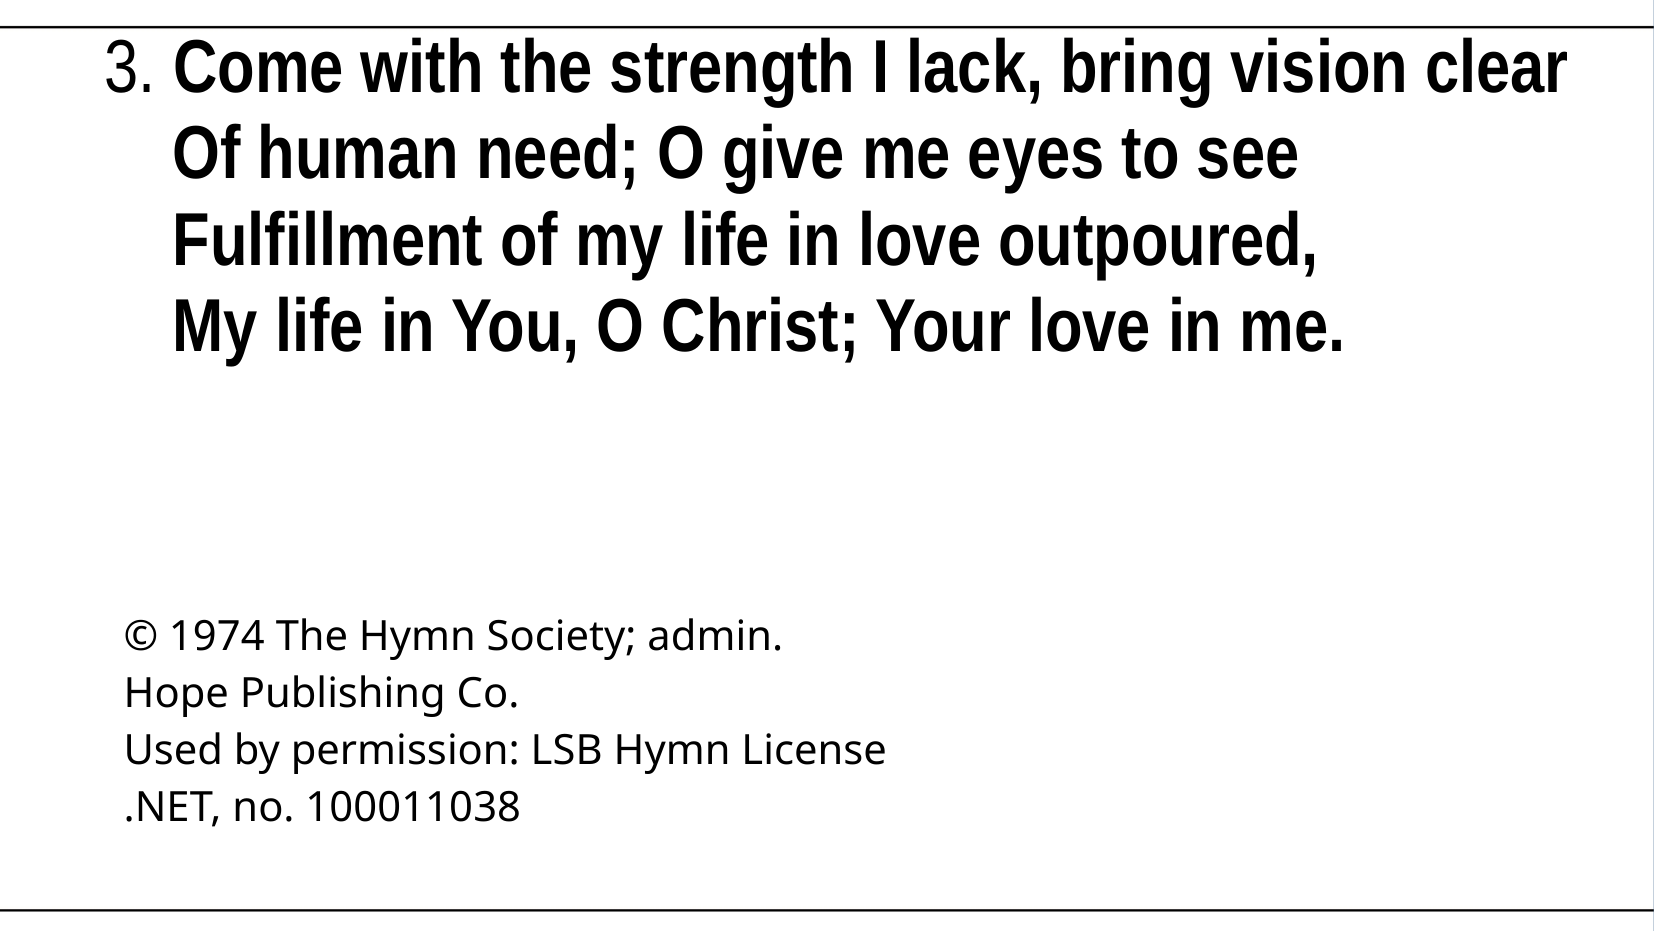

3. 	Come with the strength I lack, bring vision clear
 Of human need; O give me eyes to see
 Fulfillment of my life in love outpoured,
 My life in You, O Christ; Your love in me.
© 1974 The Hymn Society; admin.
Hope Publishing Co.
Used by permission: LSB Hymn License
.NET, no. 100011038